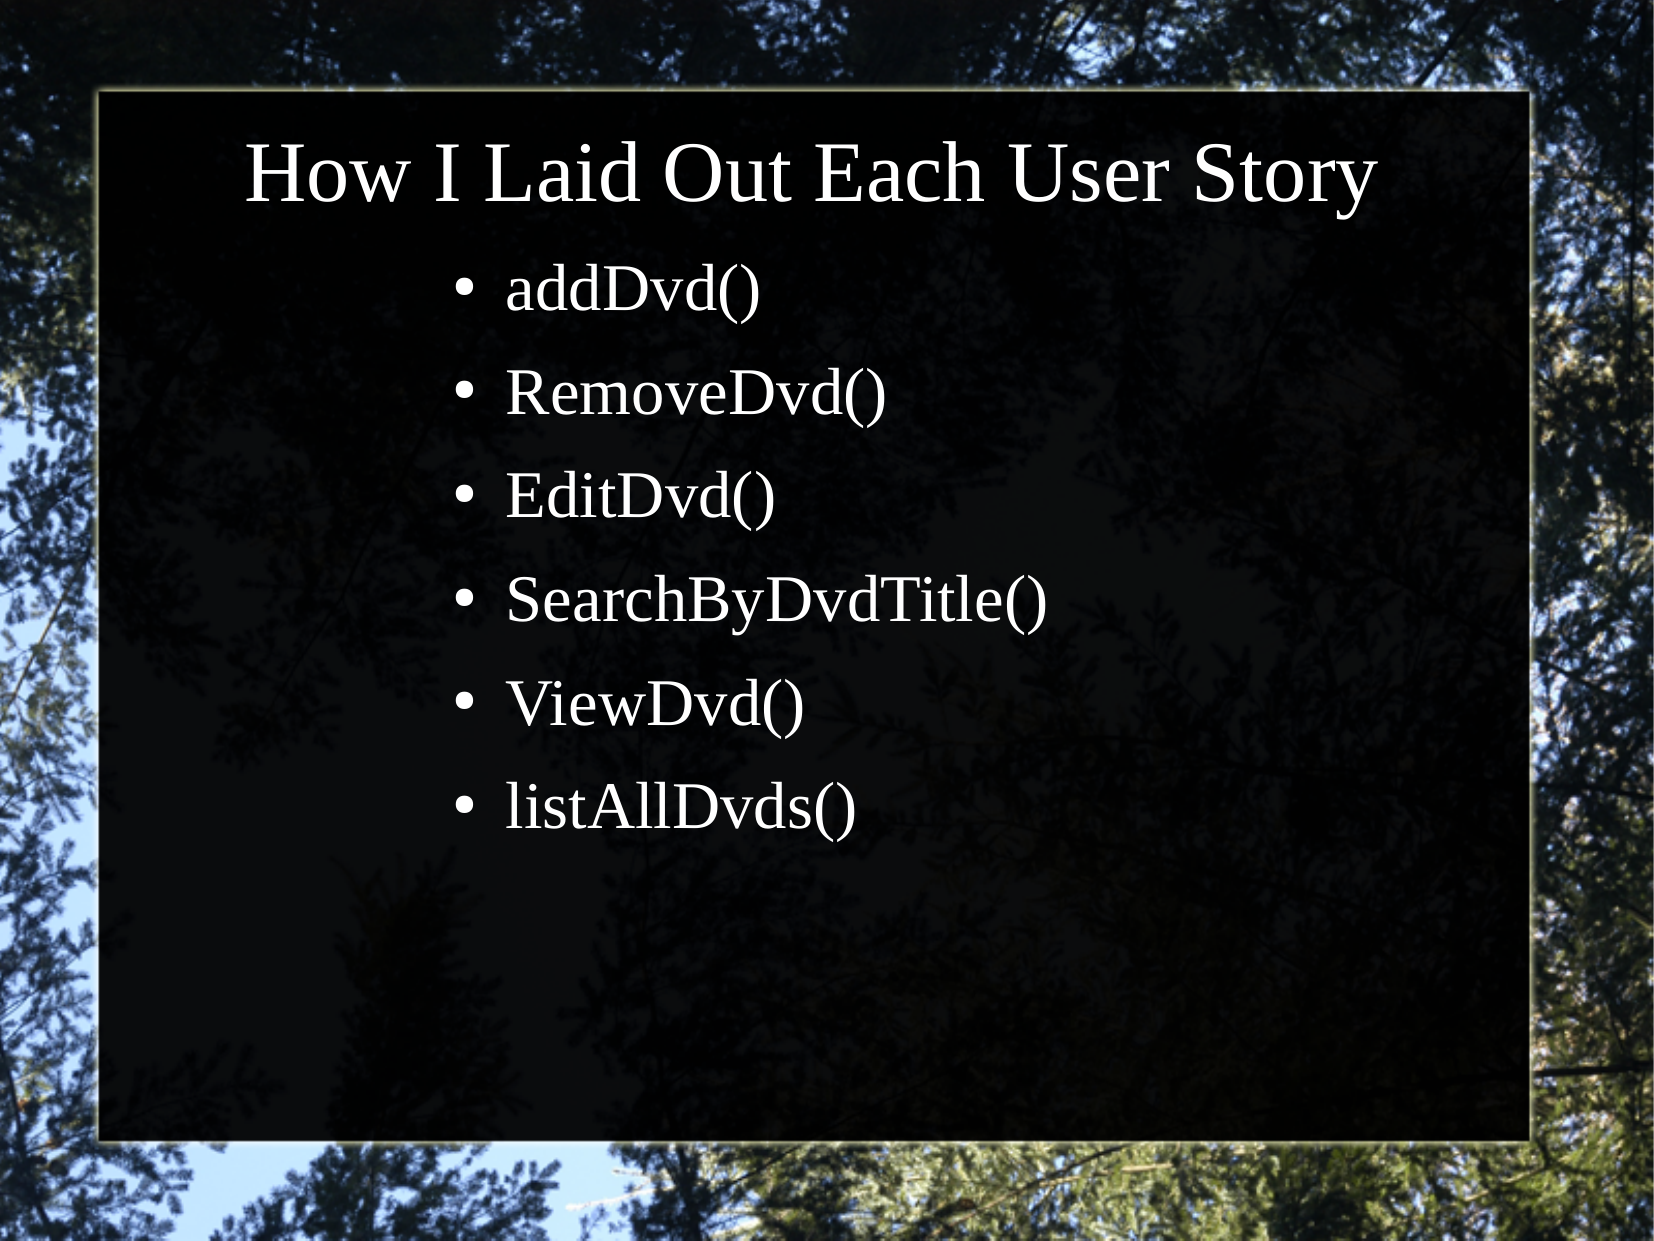

# How I Laid Out Each User Story
addDvd()
RemoveDvd()
EditDvd()
SearchByDvdTitle()
ViewDvd()
listAllDvds()